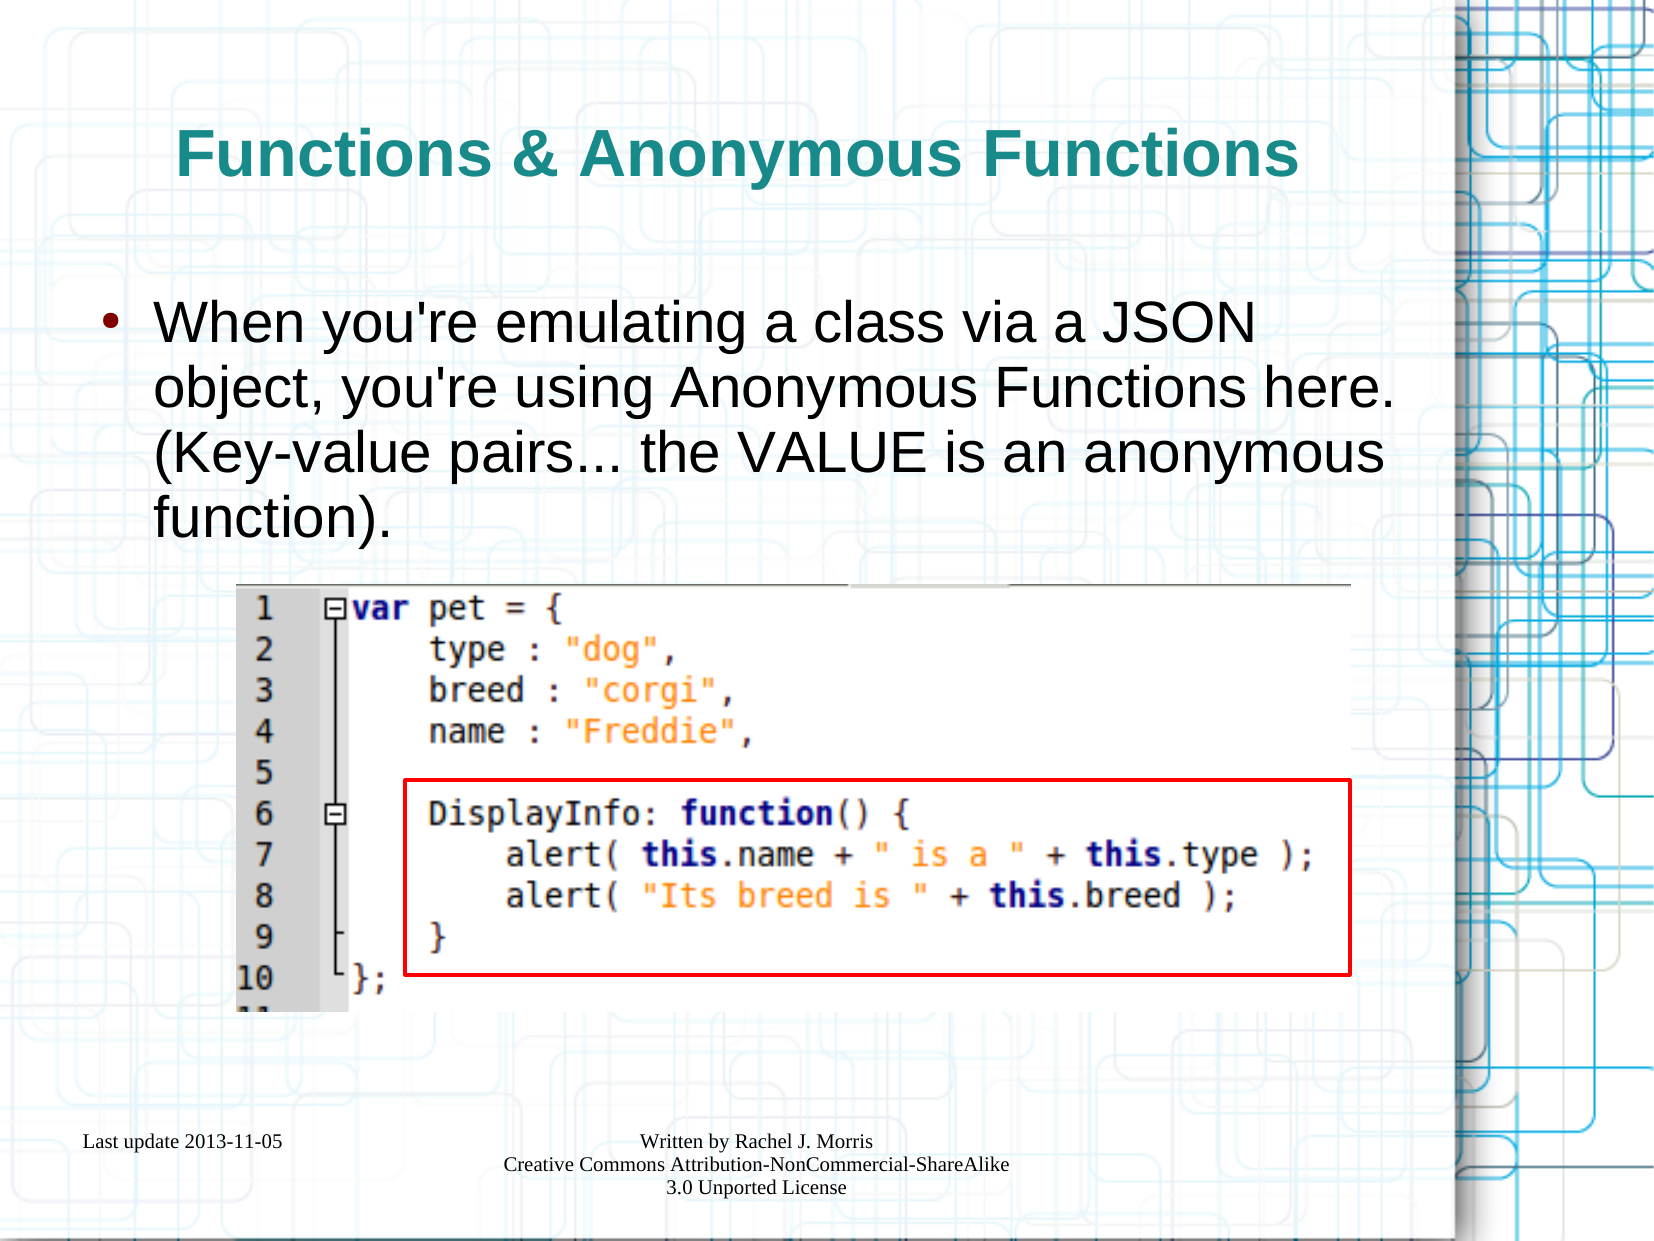

# Functions & Anonymous Functions
When you're emulating a class via a JSON object, you're using Anonymous Functions here. (Key-value pairs... the VALUE is an anonymous function).